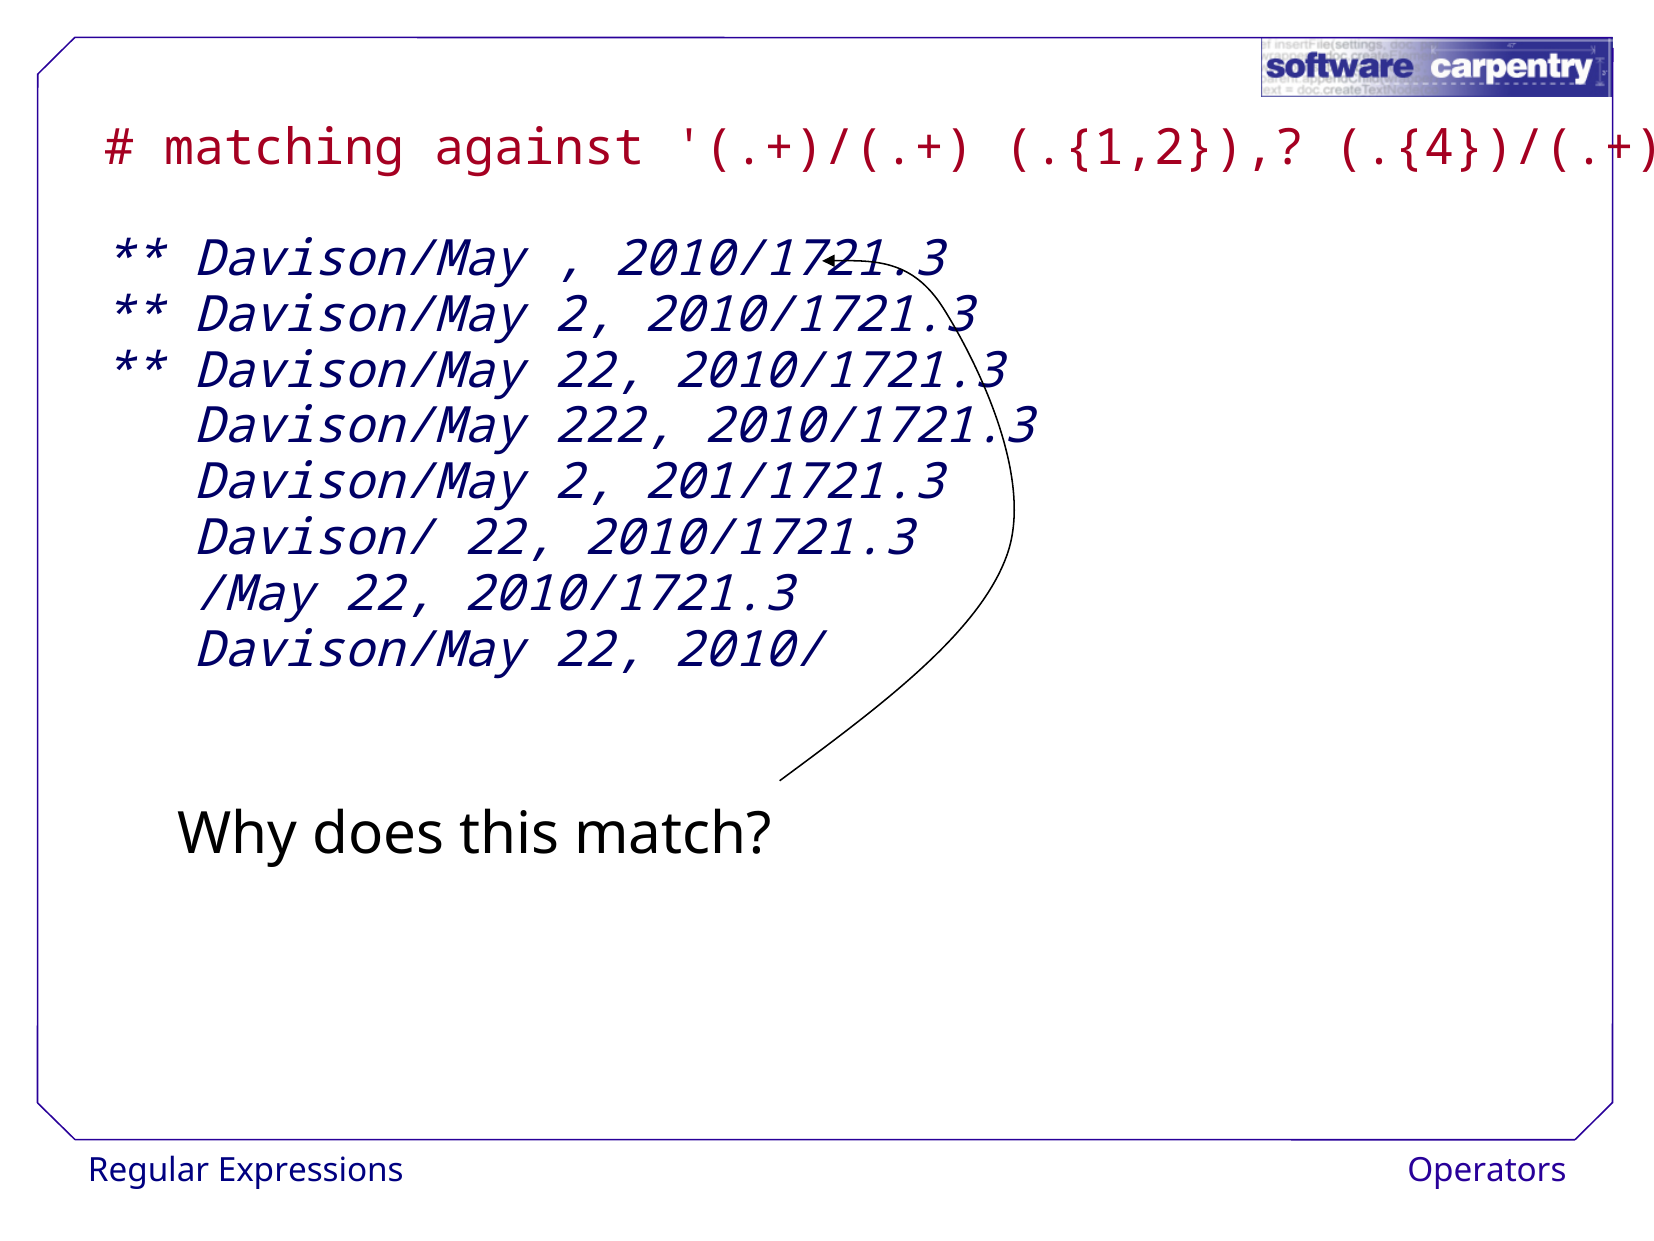

# matching against '(.+)/(.+) (.{1,2}),? (.{4})/(.+)'
** Davison/May , 2010/1721.3
** Davison/May 2, 2010/1721.3
** Davison/May 22, 2010/1721.3
 Davison/May 222, 2010/1721.3
 Davison/May 2, 201/1721.3
 Davison/ 22, 2010/1721.3
 /May 22, 2010/1721.3
 Davison/May 22, 2010/
Why does this match?